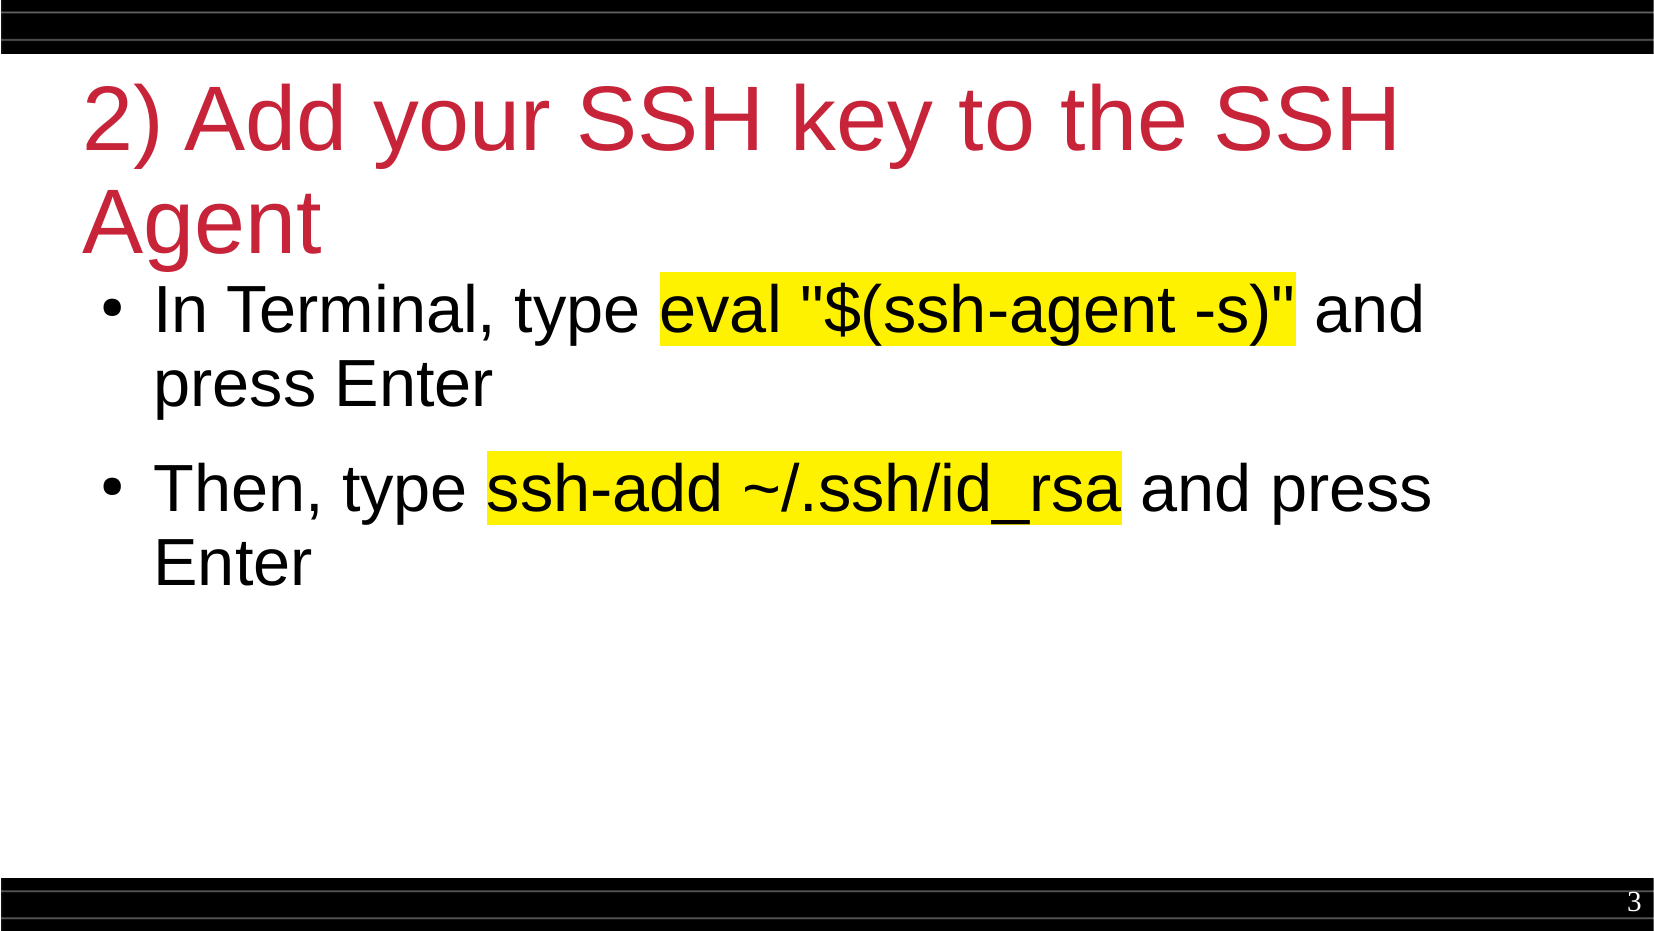

# 2) Add your SSH key to the SSH Agent
In Terminal, type eval "$(ssh-agent -s)" and press Enter
Then, type ssh-add ~/.ssh/id_rsa and press Enter